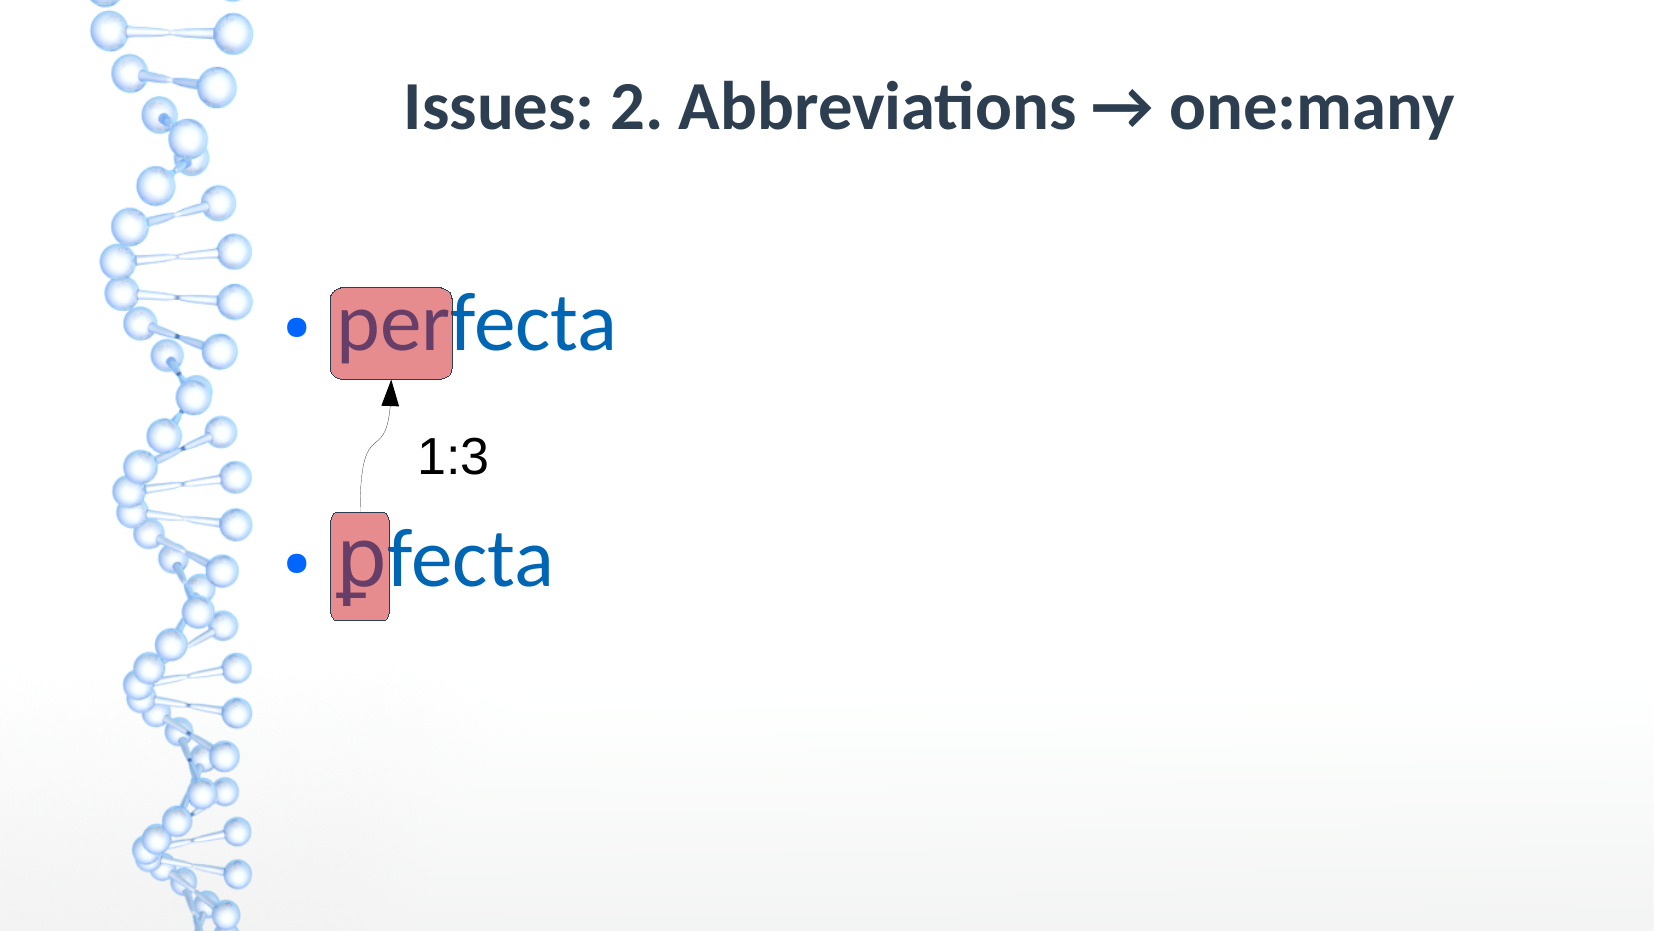

# Issues: 2. Abbreviations → one:many
perfecta
1:3
ꝑfecta